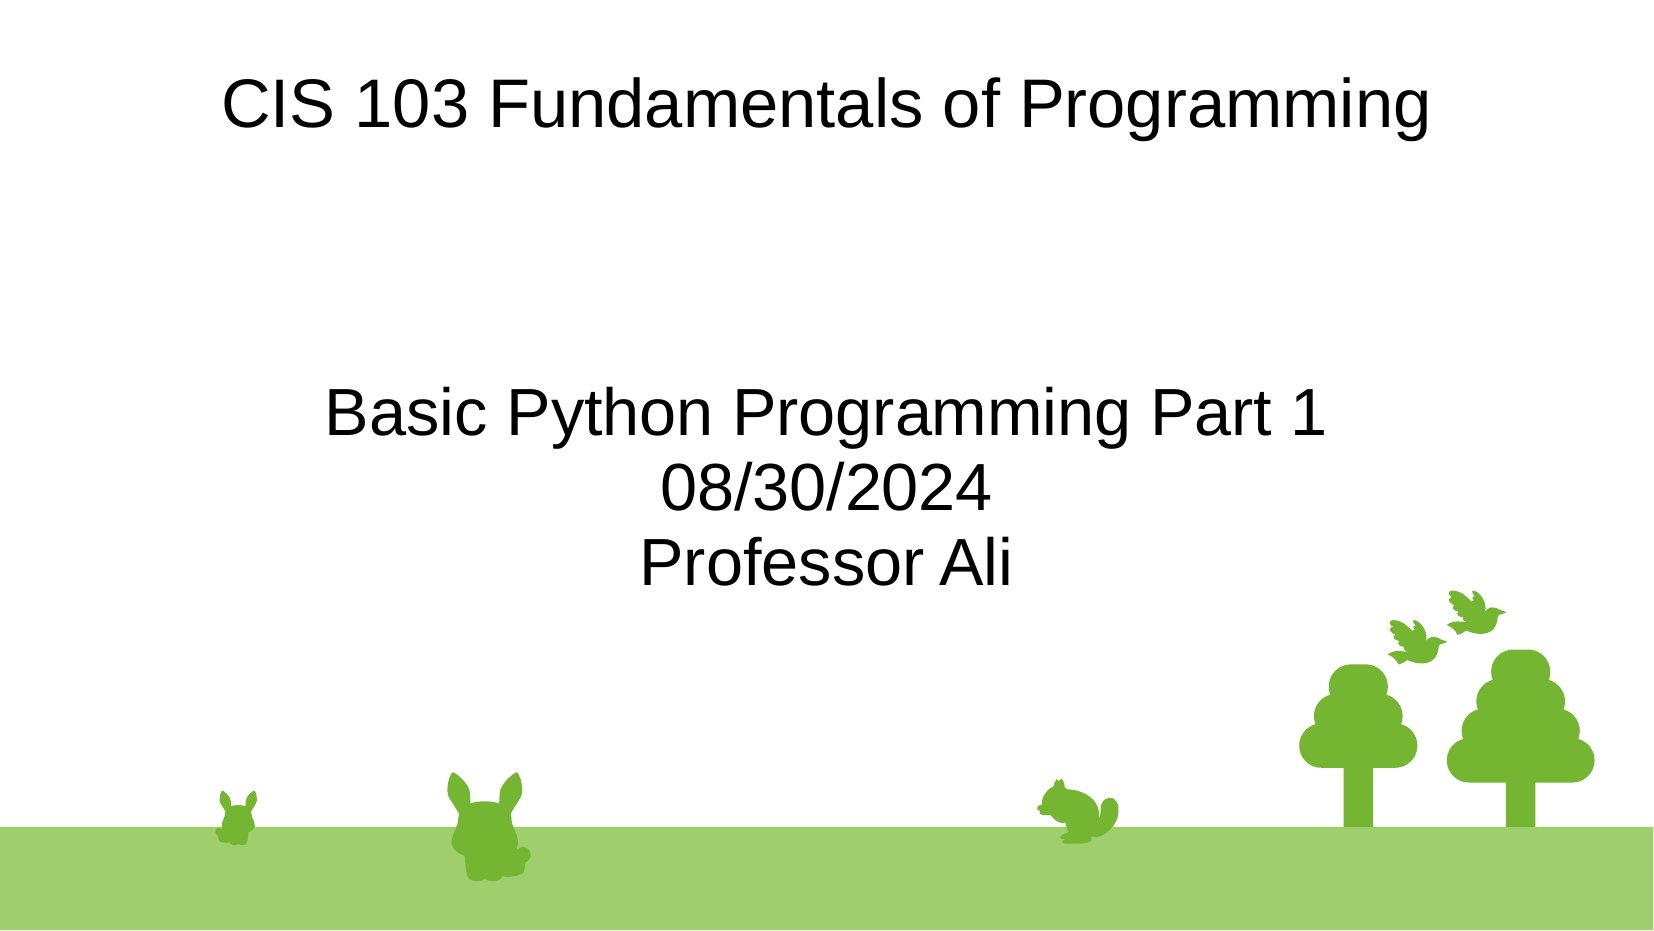

# CIS 103 Fundamentals of Programming
Basic Python Programming Part 1
08/30/2024
Professor Ali